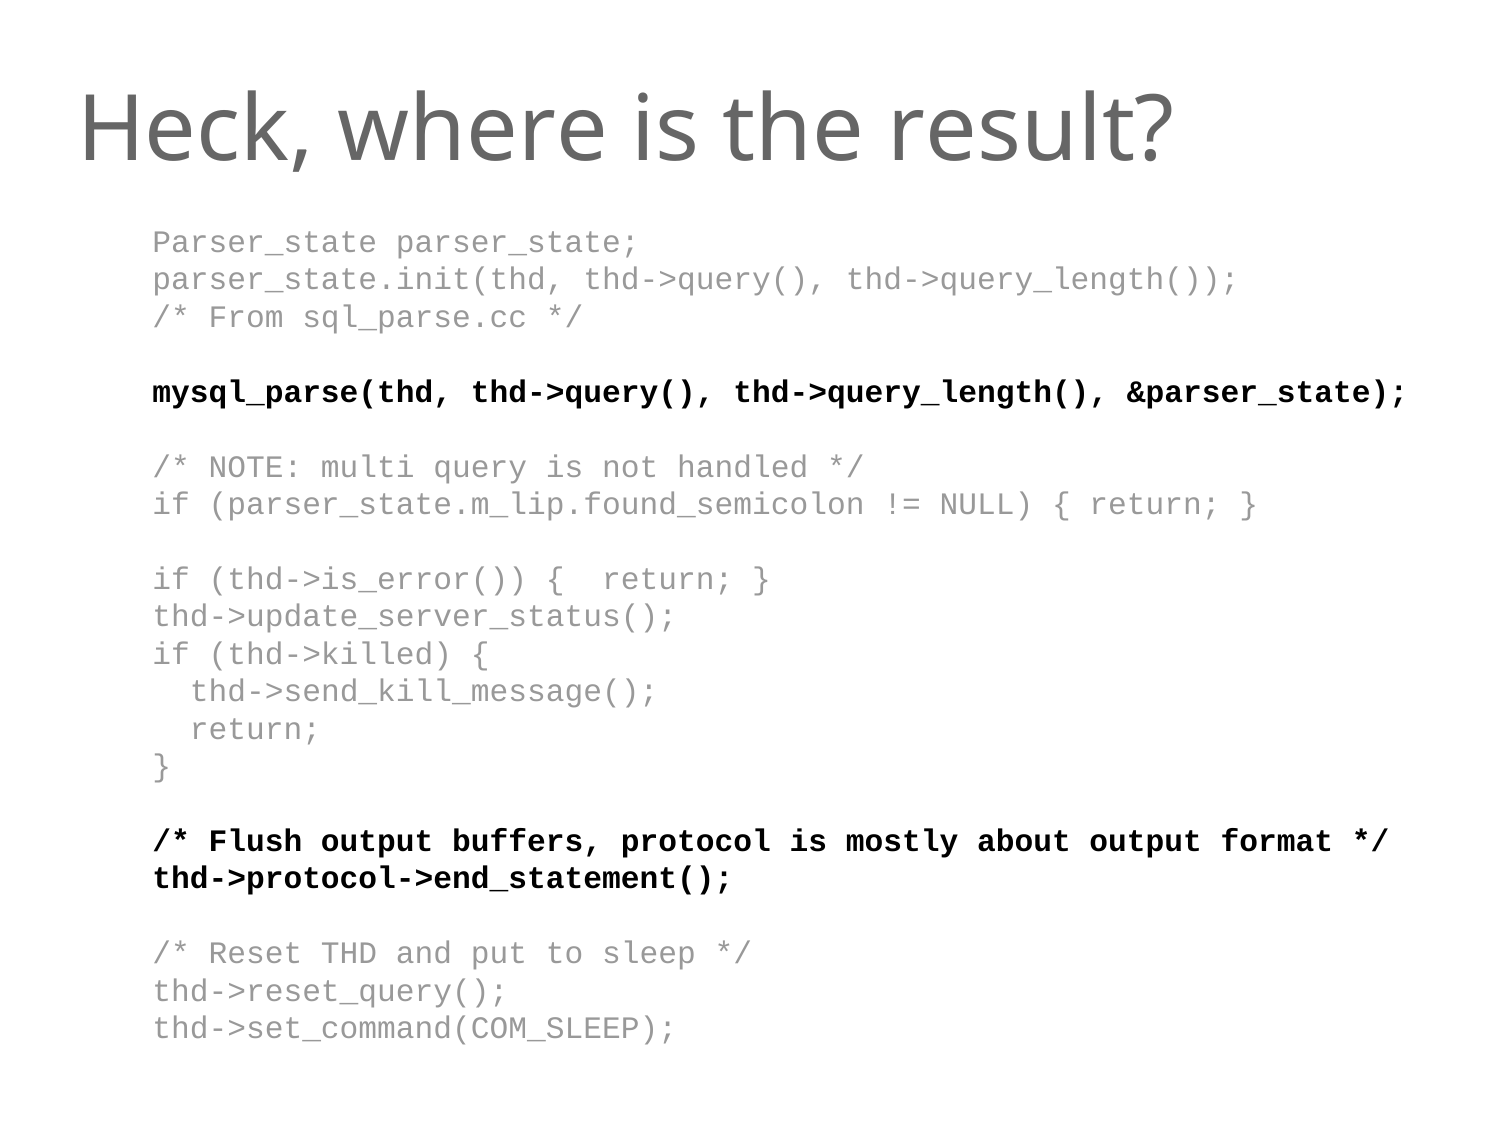

# Heck, where is the result?
 Parser_state parser_state;
 parser_state.init(thd, thd->query(), thd->query_length());
 /* From sql_parse.cc */
 mysql_parse(thd, thd->query(), thd->query_length(), &parser_state);
 /* NOTE: multi query is not handled */
 if (parser_state.m_lip.found_semicolon != NULL) { return; }
 if (thd->is_error()) { return; }
 thd->update_server_status();
 if (thd->killed) {
 thd->send_kill_message();
 return;
 }
 /* Flush output buffers, protocol is mostly about output format */
 thd->protocol->end_statement();
 /* Reset THD and put to sleep */
 thd->reset_query();
 thd->set_command(COM_SLEEP);